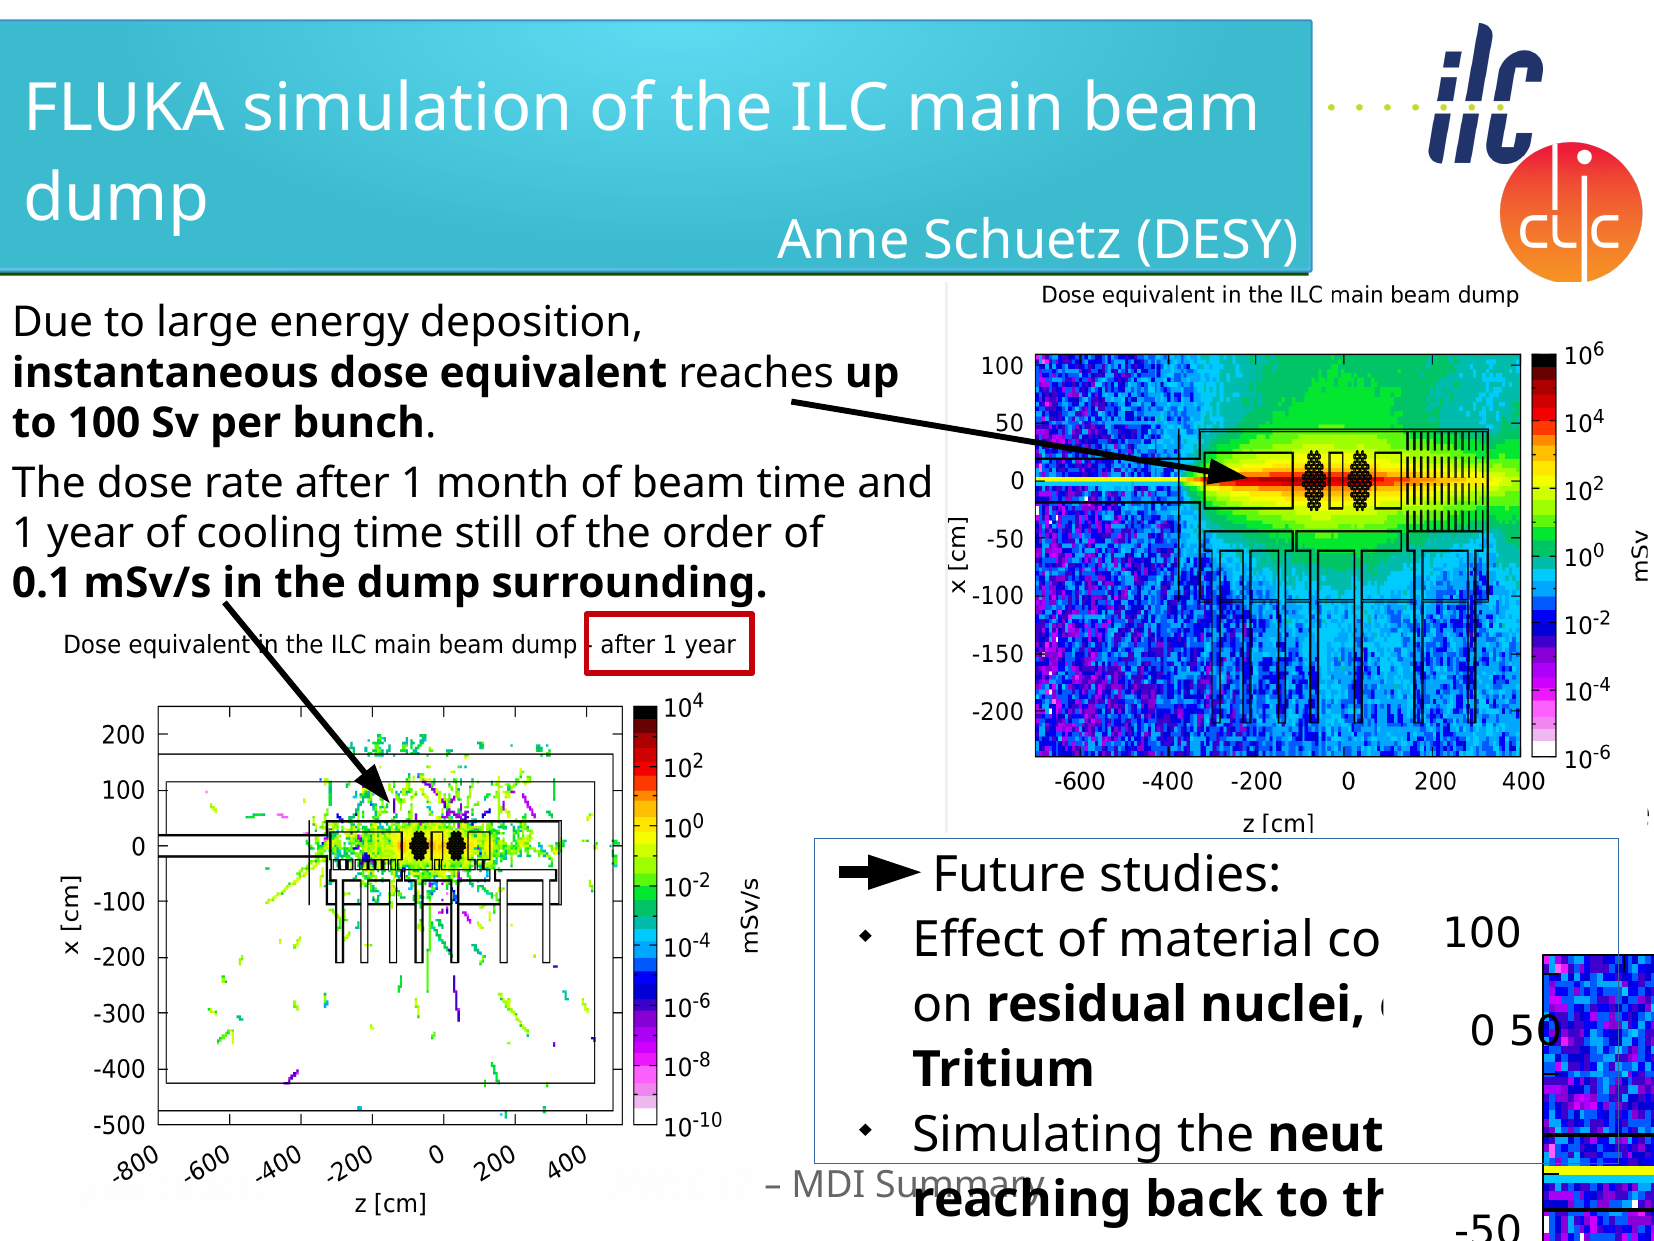

# FLUKA simulation of the ILC main beam dump
Anne Schuetz (DESY)
Due to large energy deposition, instantaneous dose equivalent reaches up to 100 Sv per bunch.
The dose rate after 1 month of beam time and
1 year of cooling time still of the order of
0.1 mSv/s in the dump surrounding.
 Future studies:
Effect of material composition on residual nuclei, especially Tritium
Simulating the neutrons reaching back to the detectors
5